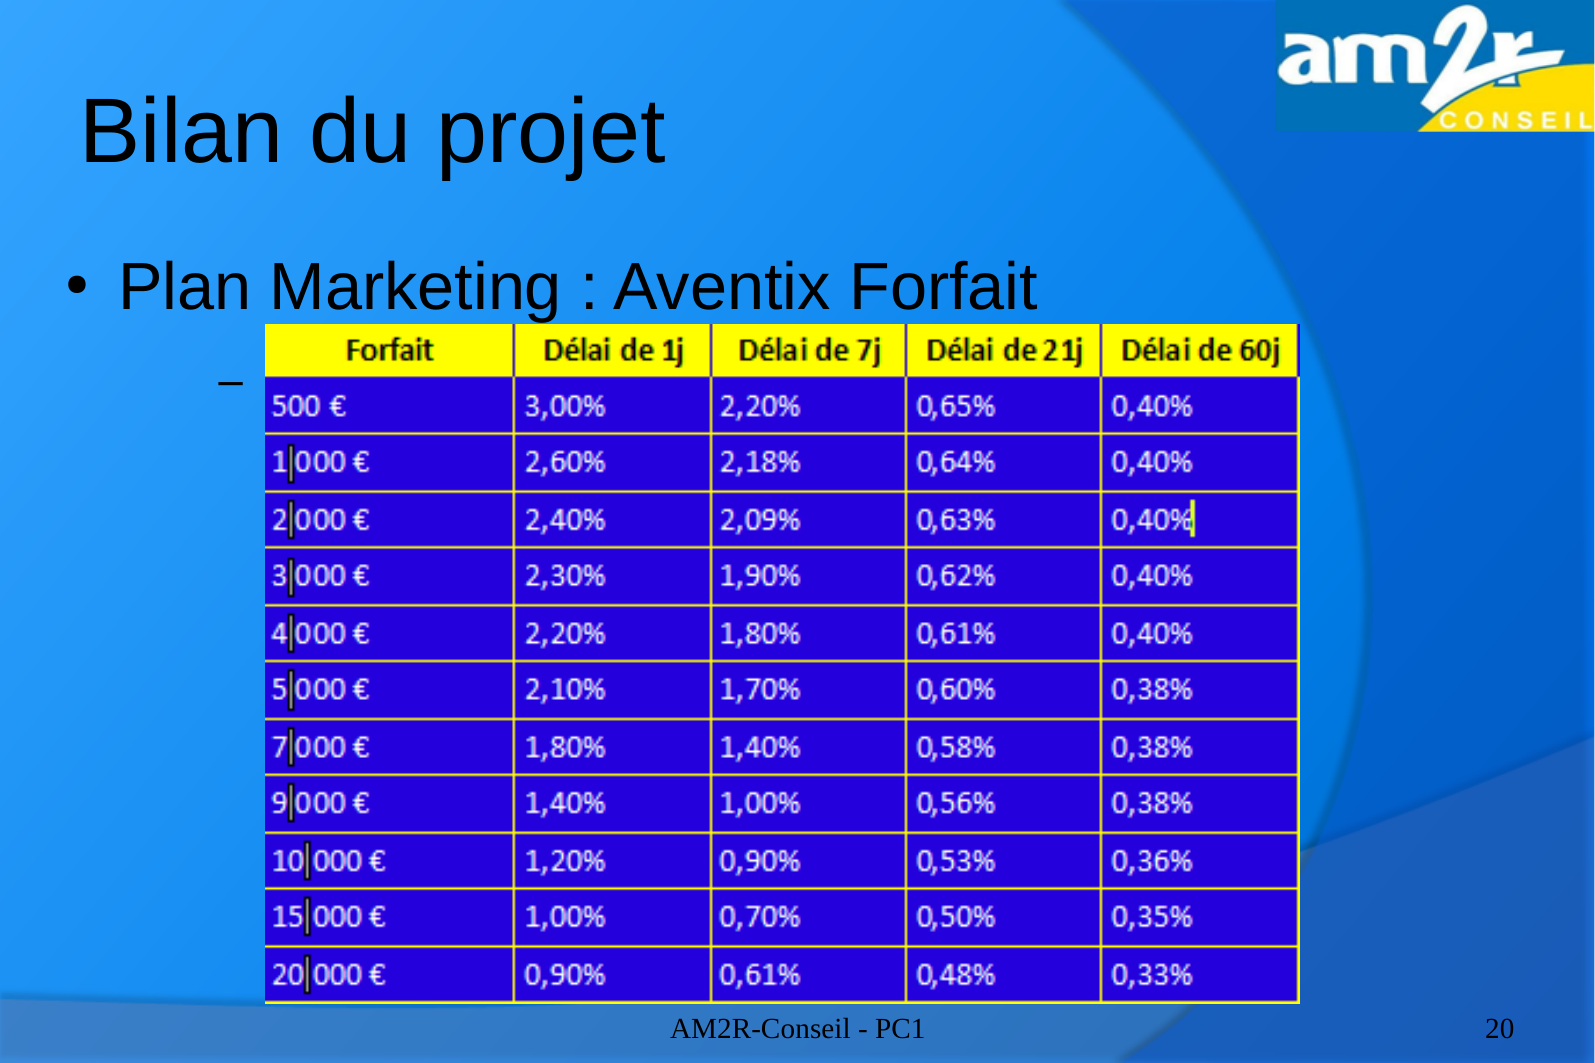

# Bilan du projet
Plan Marketing : Aventix Forfait
AM2R-Conseil - PC1
20